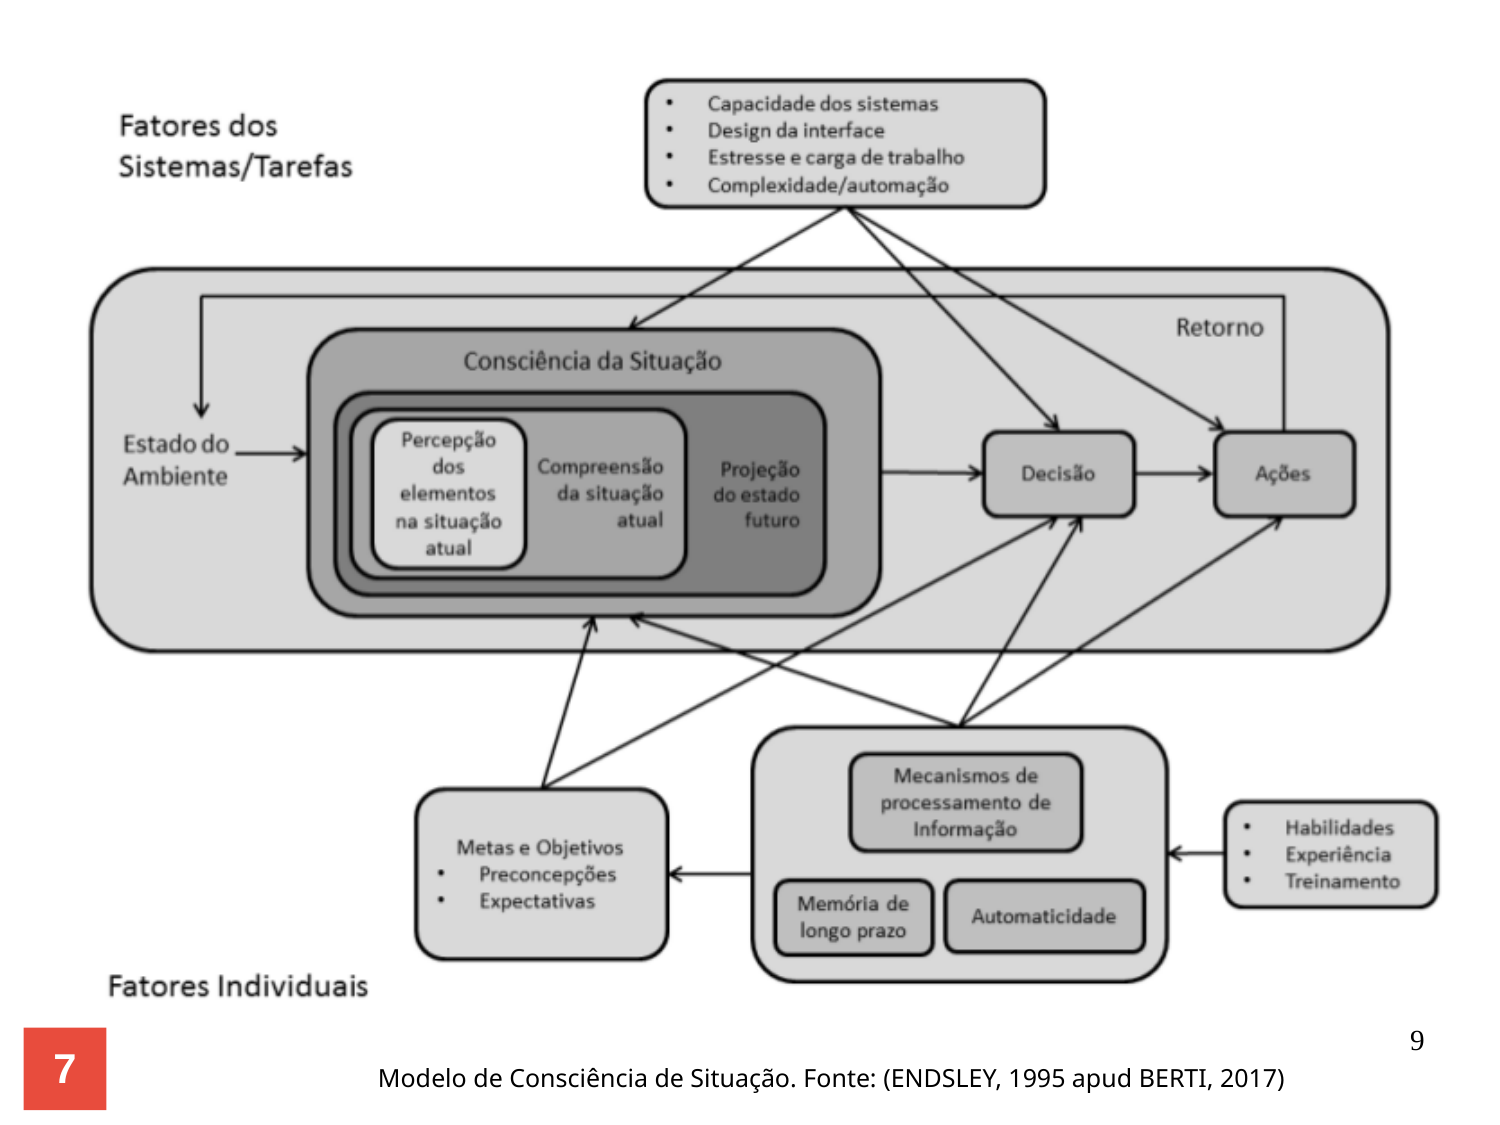

9
7
Modelo de Consciência de Situação. Fonte: (ENDSLEY, 1995 apud BERTI, 2017)